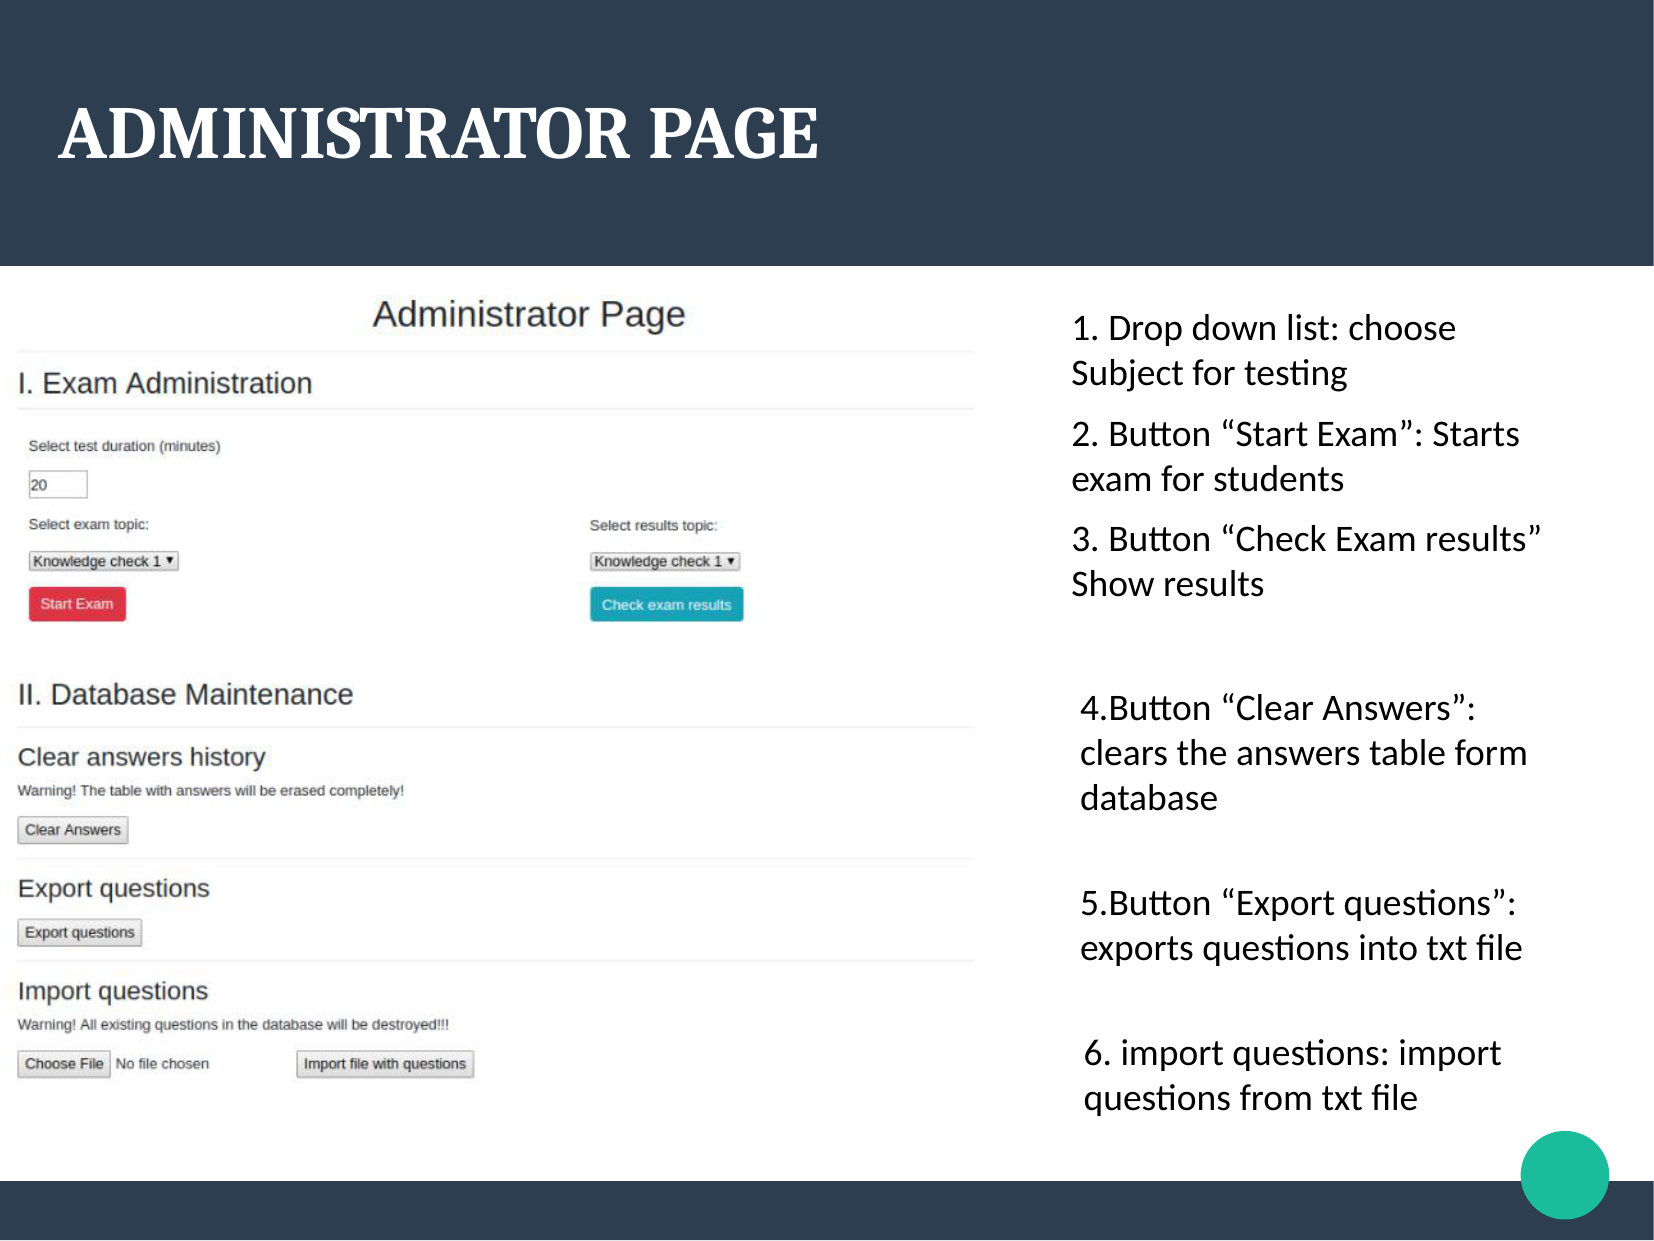

# ADMINISTRATOR PAGE
1. Drop down list: choose Subject for testing
2. Button “Start Exam”: Starts exam for students
3. Button “Check Exam results”
Show results
4.Button “Clear Answers”: clears the answers table form database
5.Button “Export questions”: exports questions into txt file
6. import questions: import questions from txt file